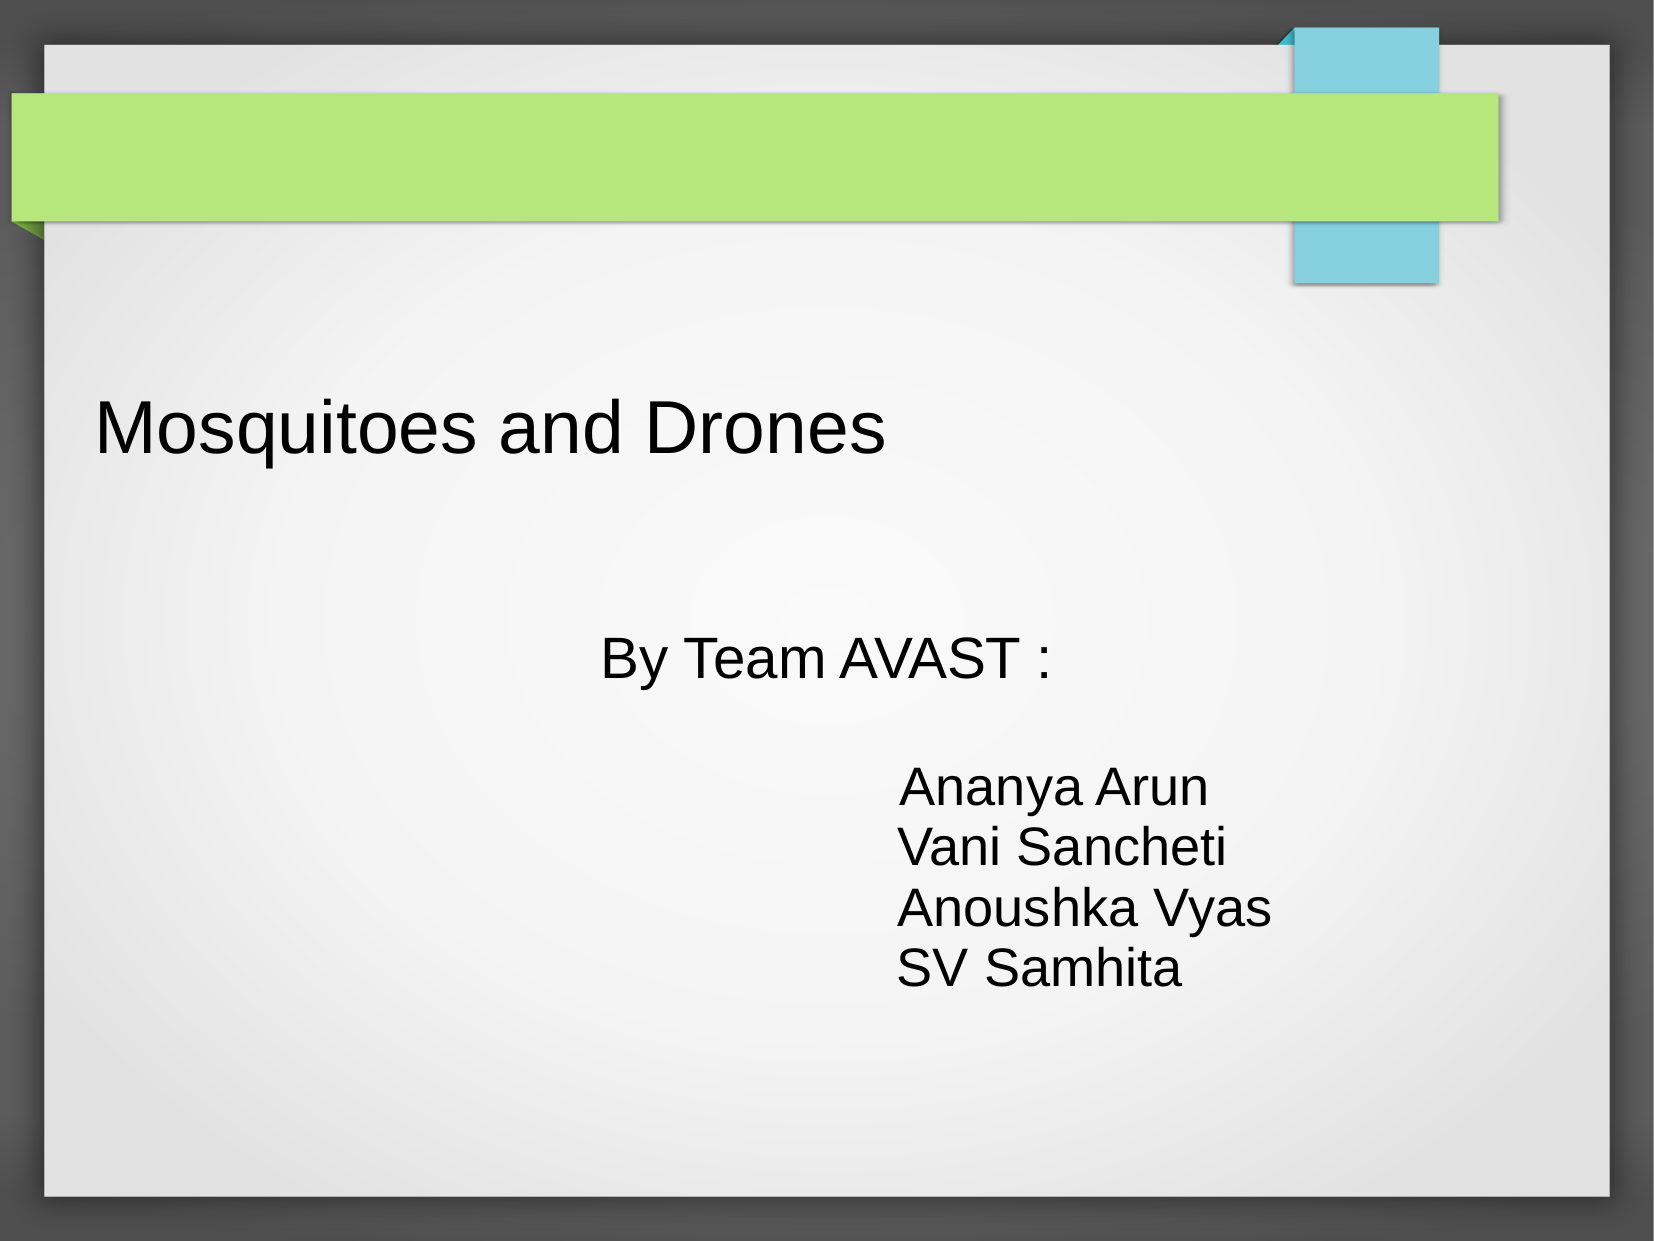

# By Team AVAST :
							Ananya Arun
							Vani Sancheti
							Anoushka Vyas
							SV Samhita
Mosquitoes and Drones